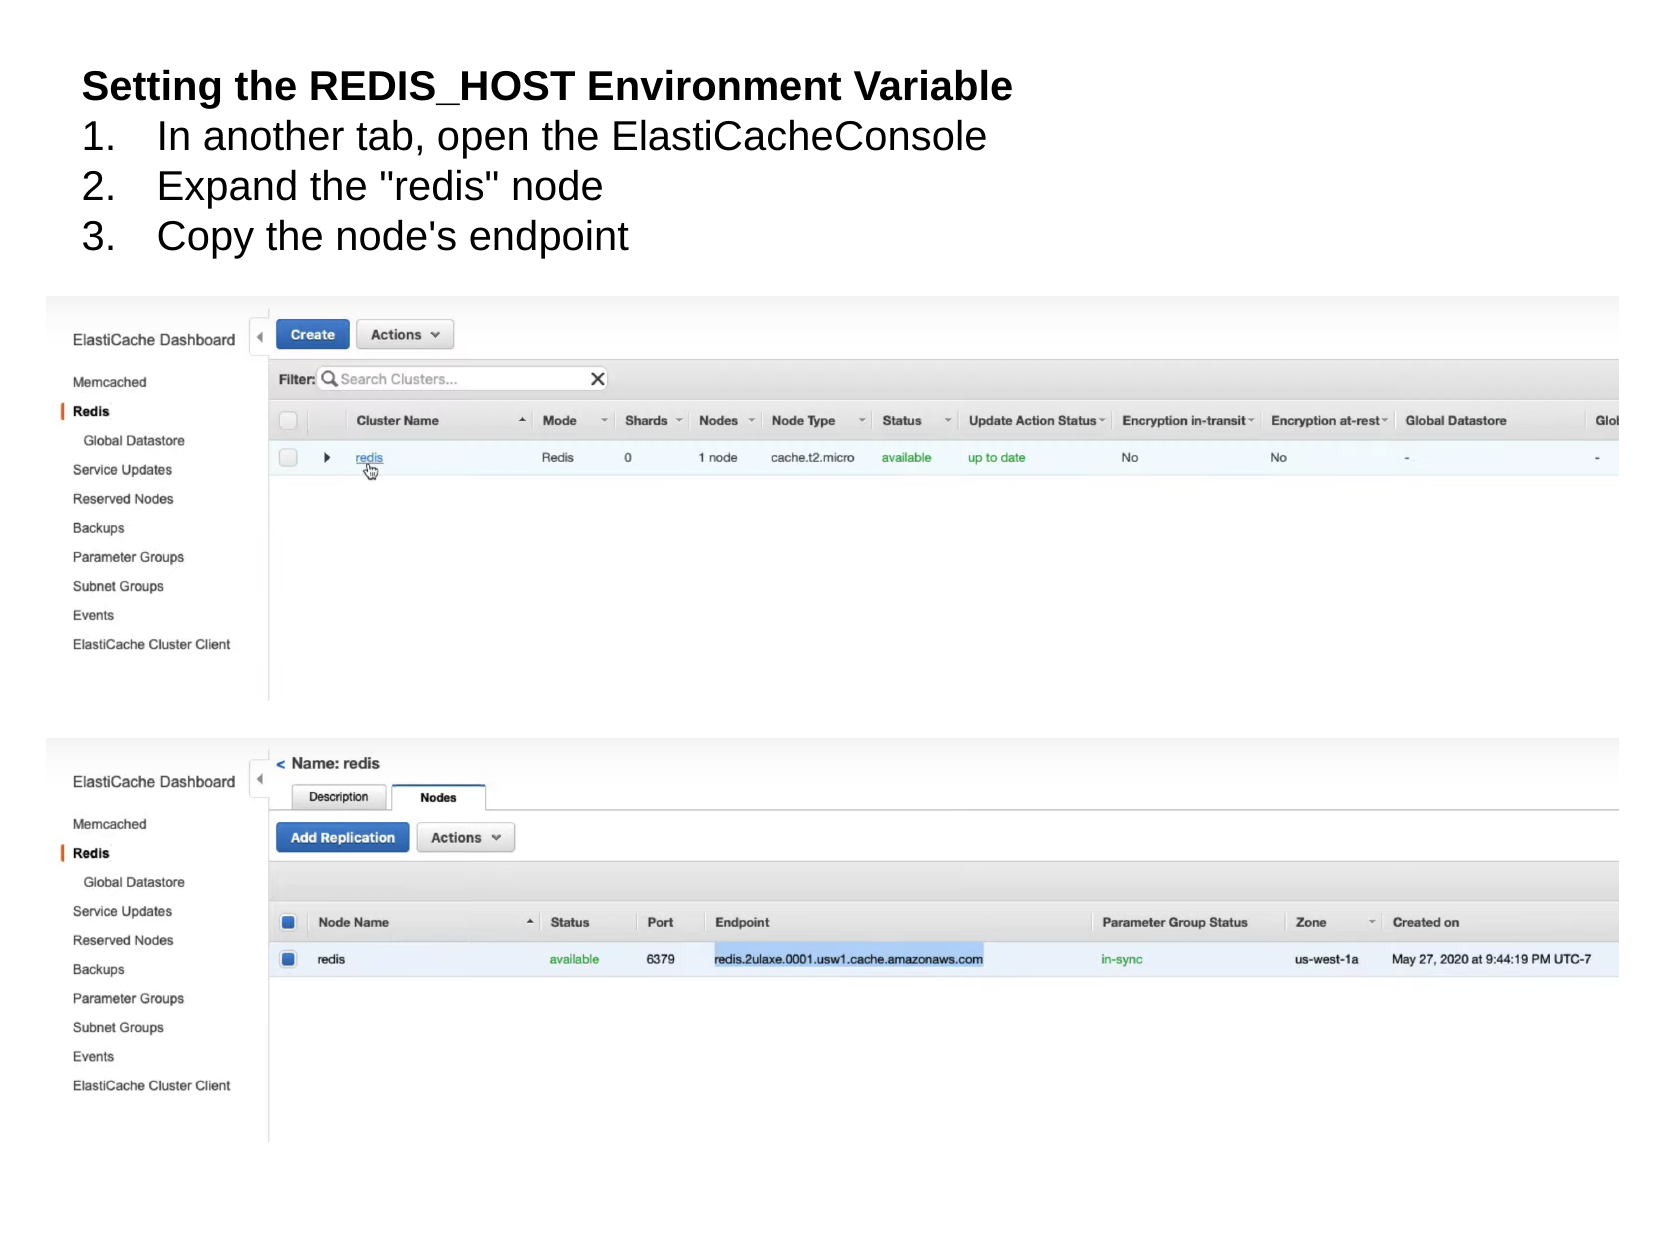

Setting the REDIS_HOST Environment Variable
In another tab, open the ElastiCacheConsole
Expand the "redis" node
Copy the node's endpoint